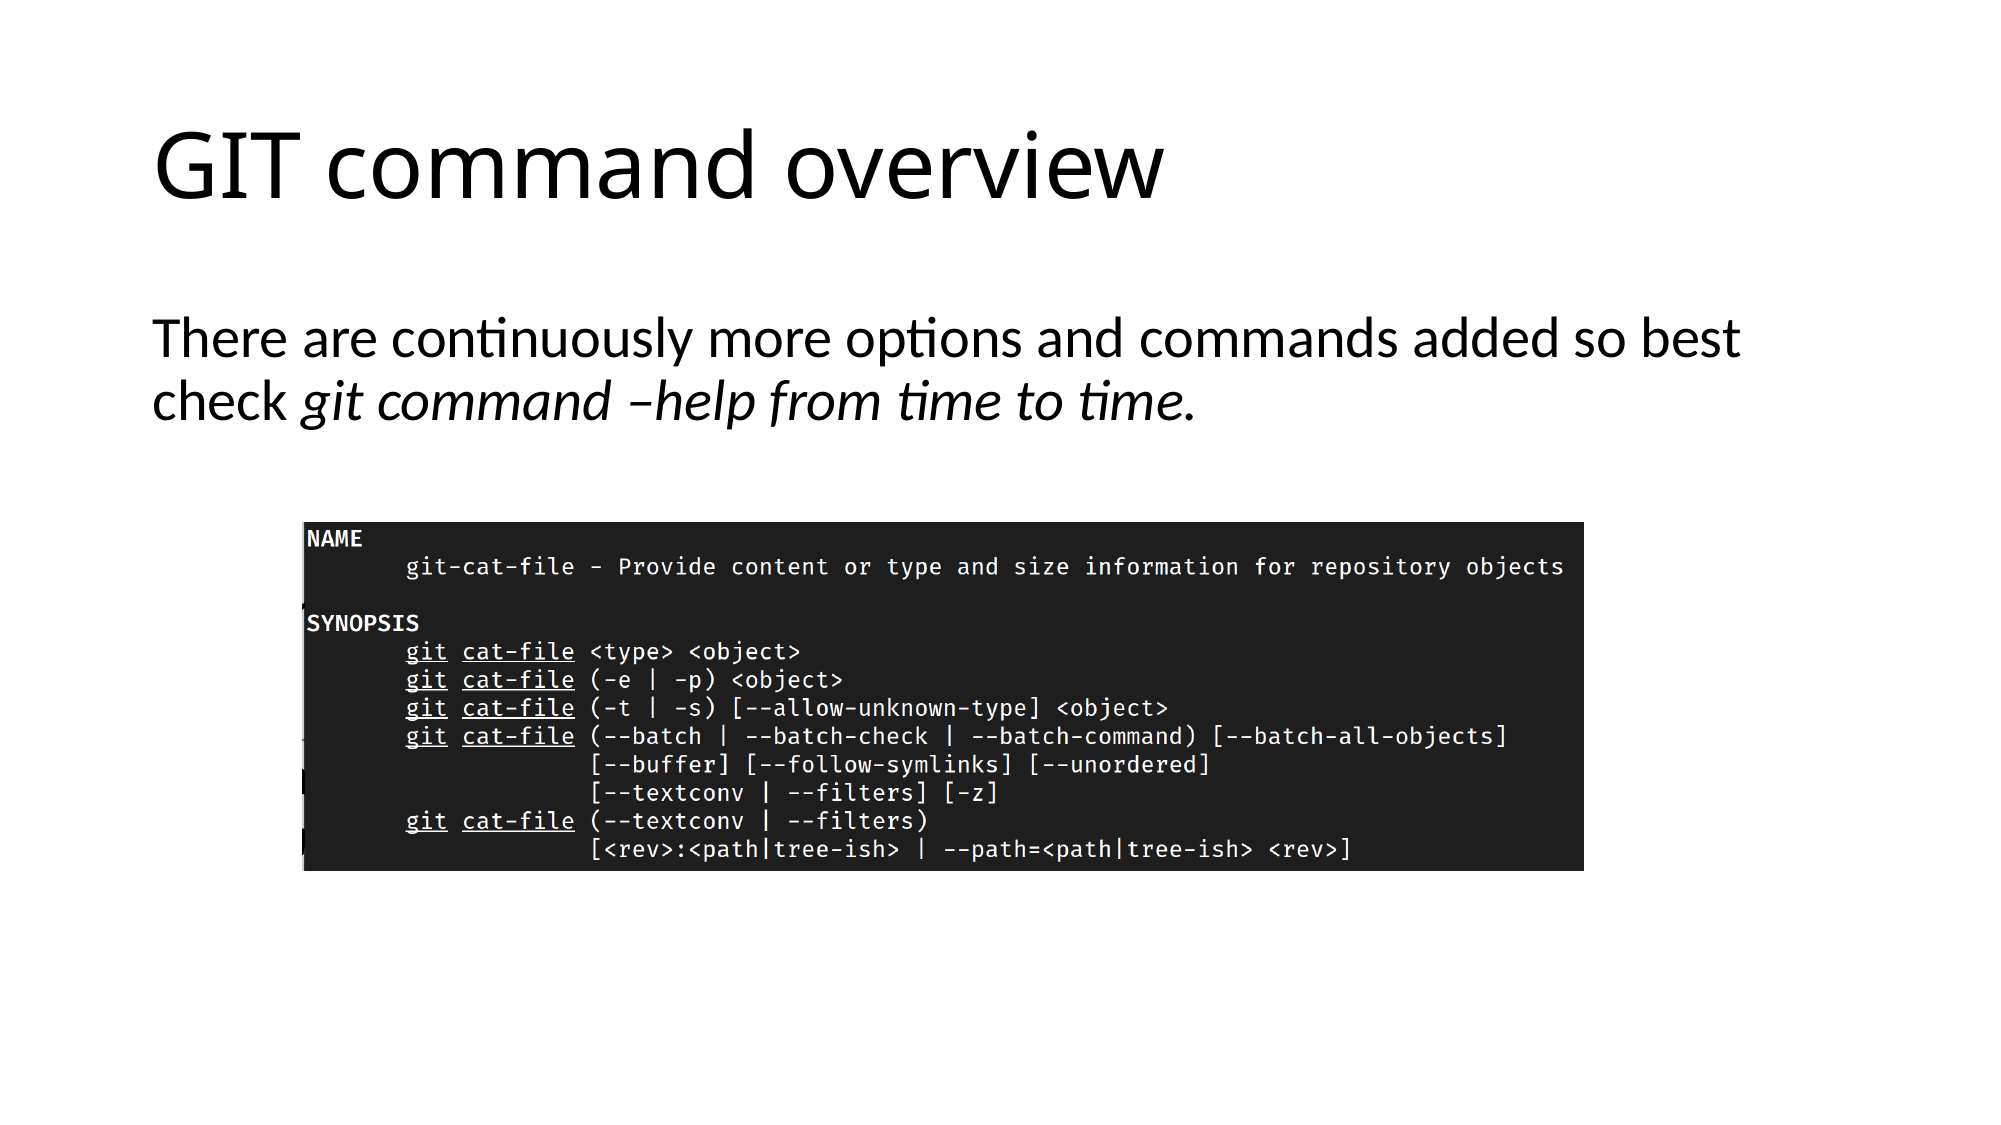

# GIT command overview
There are continuously more options and commands added so best check git command –help from time to time.